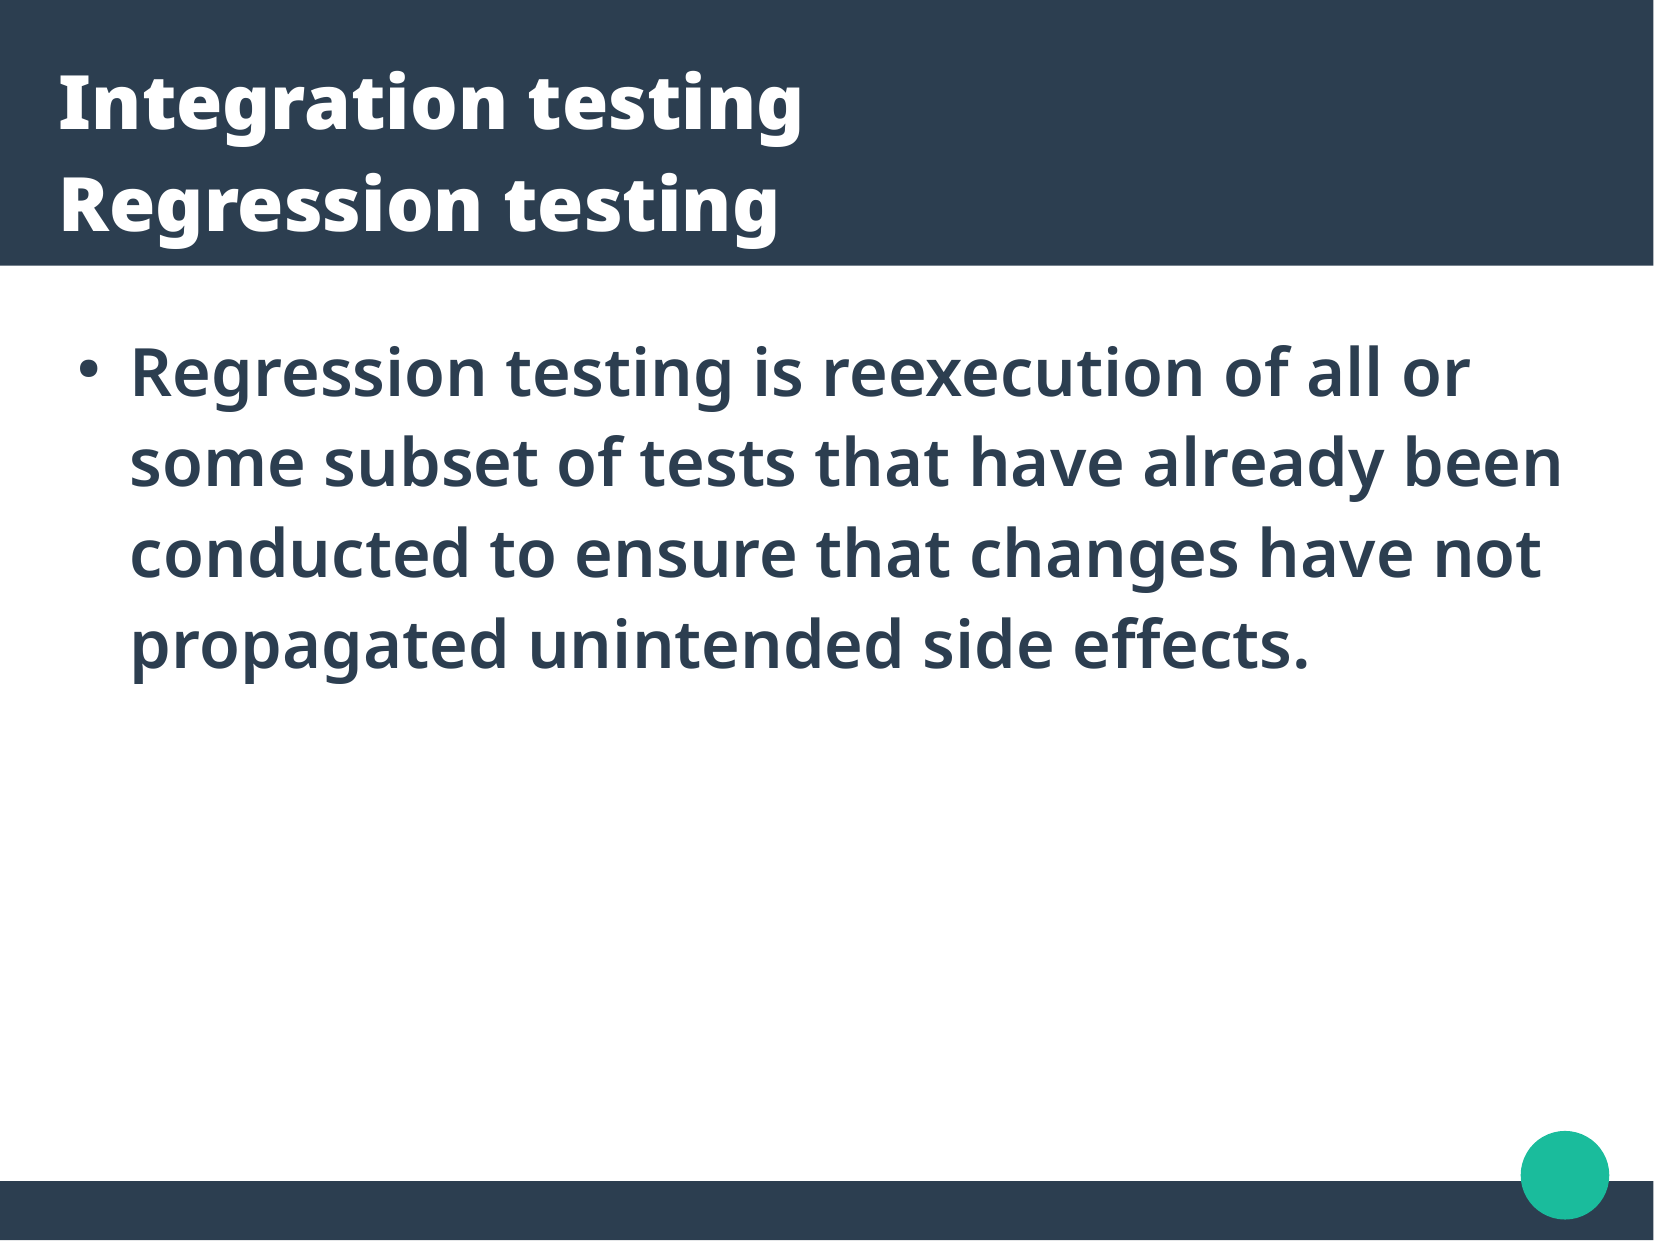

# Integration testing Regression testing
Regression testing is reexecution of all or some subset of tests that have already been conducted to ensure that changes have not propagated unintended side effects.